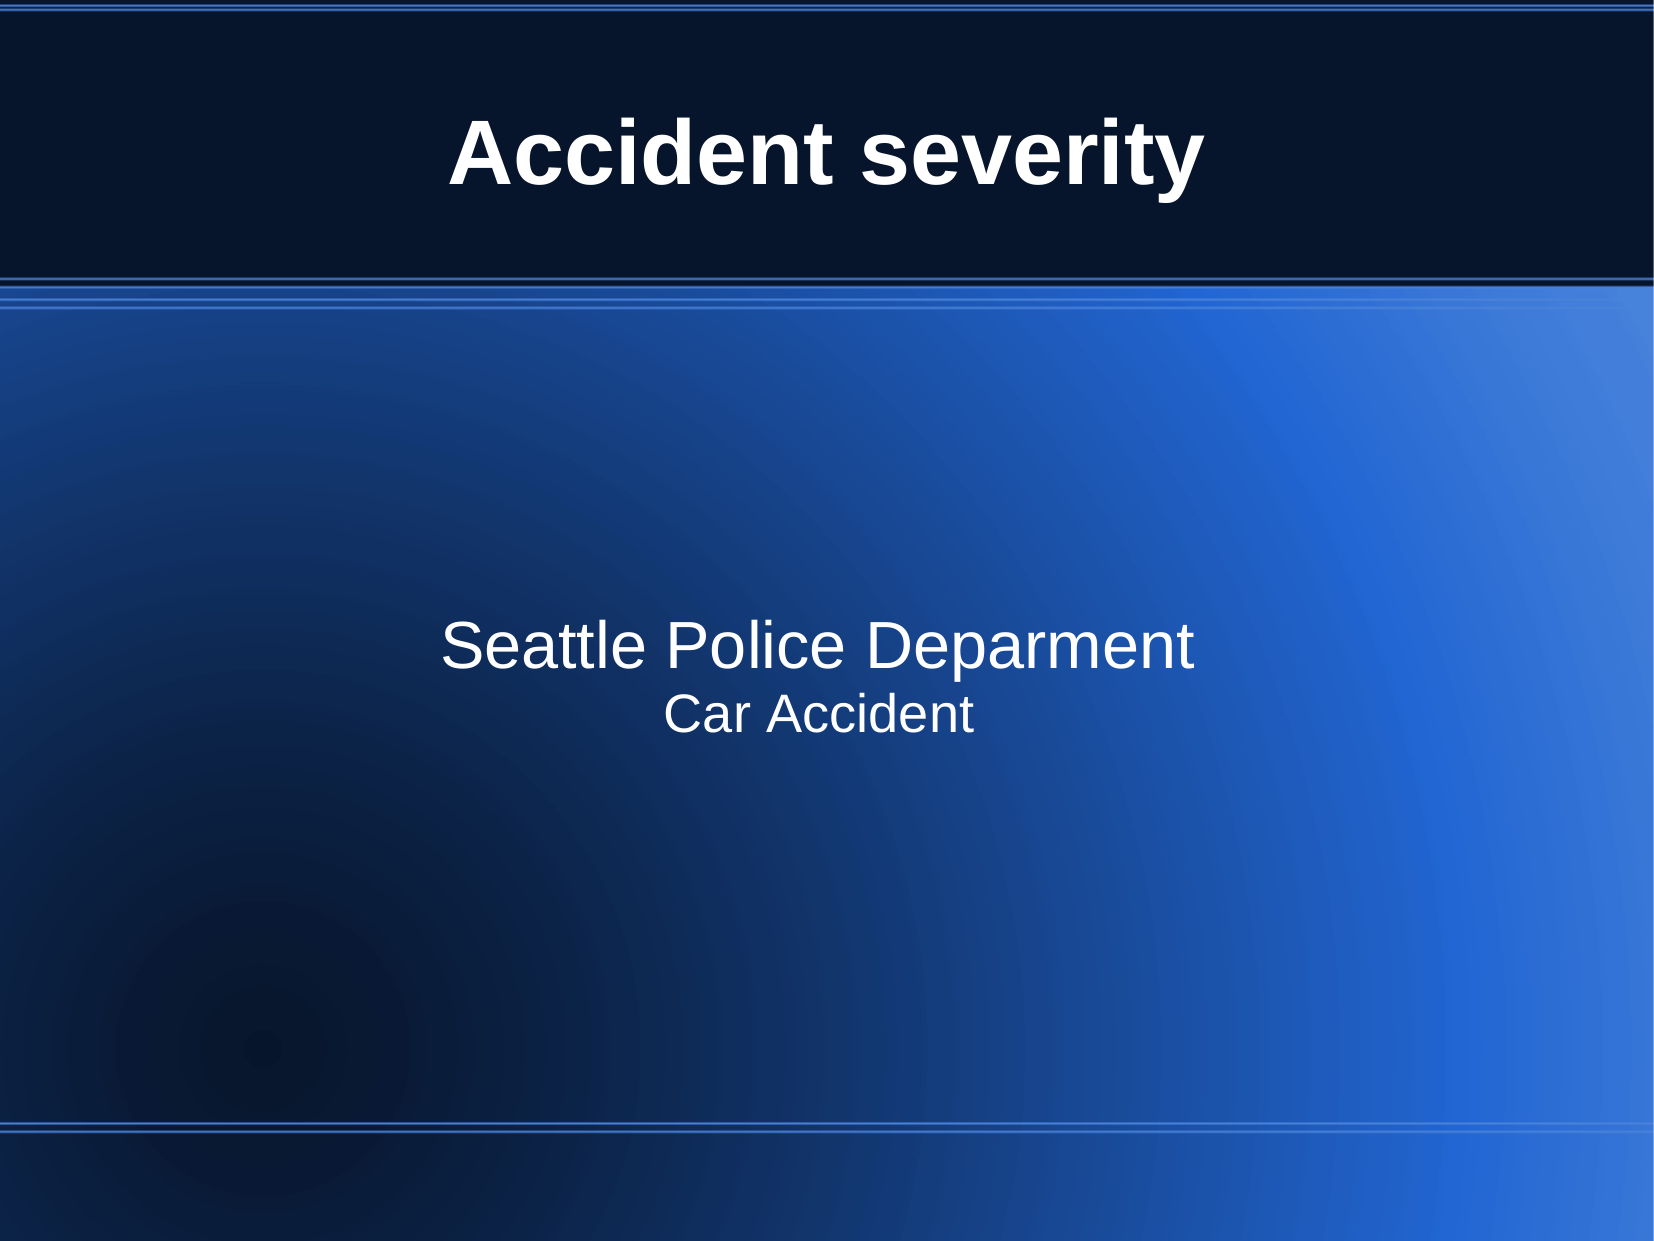

# Accident severity
Seattle Police Deparment
Car Accident